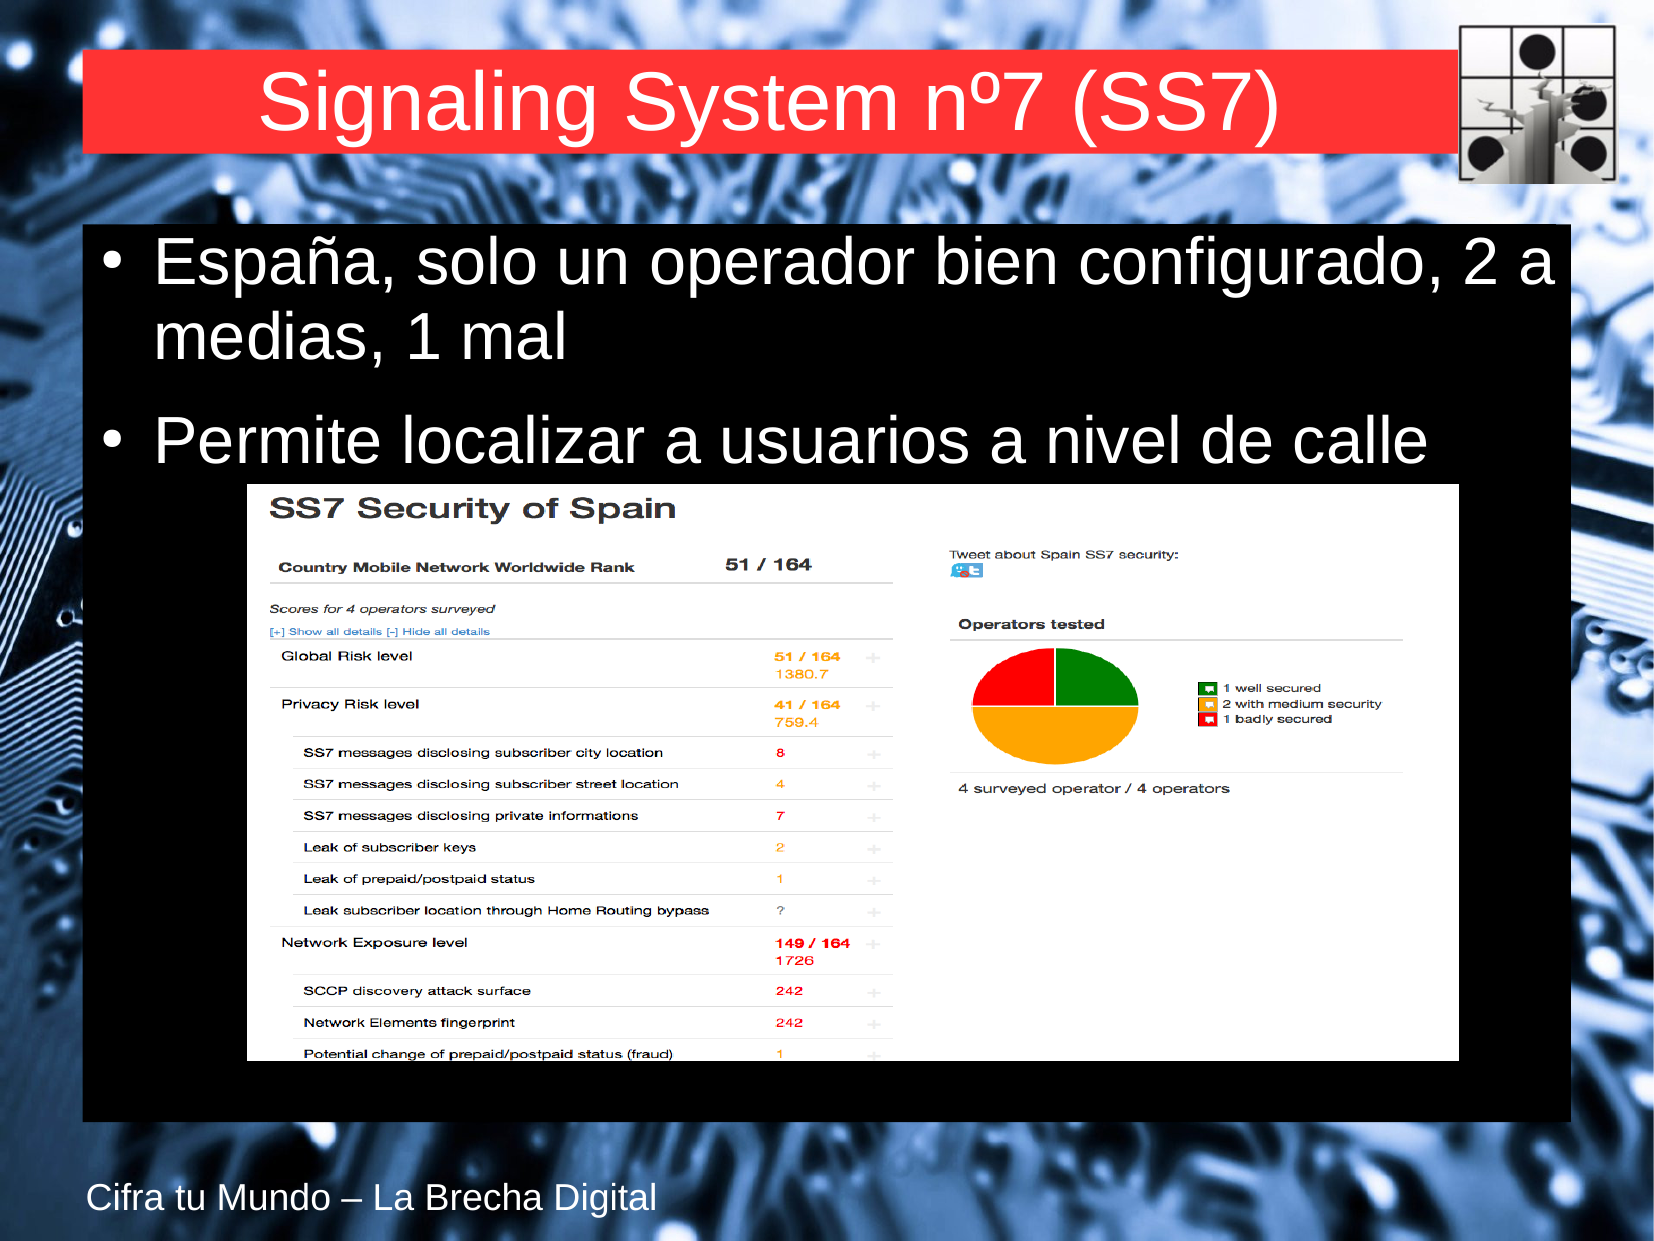

Signaling System nº7 (SS7)
# España, solo un operador bien configurado, 2 a medias, 1 mal
Permite localizar a usuarios a nivel de calle
Cifra tu Mundo – La Brecha Digital